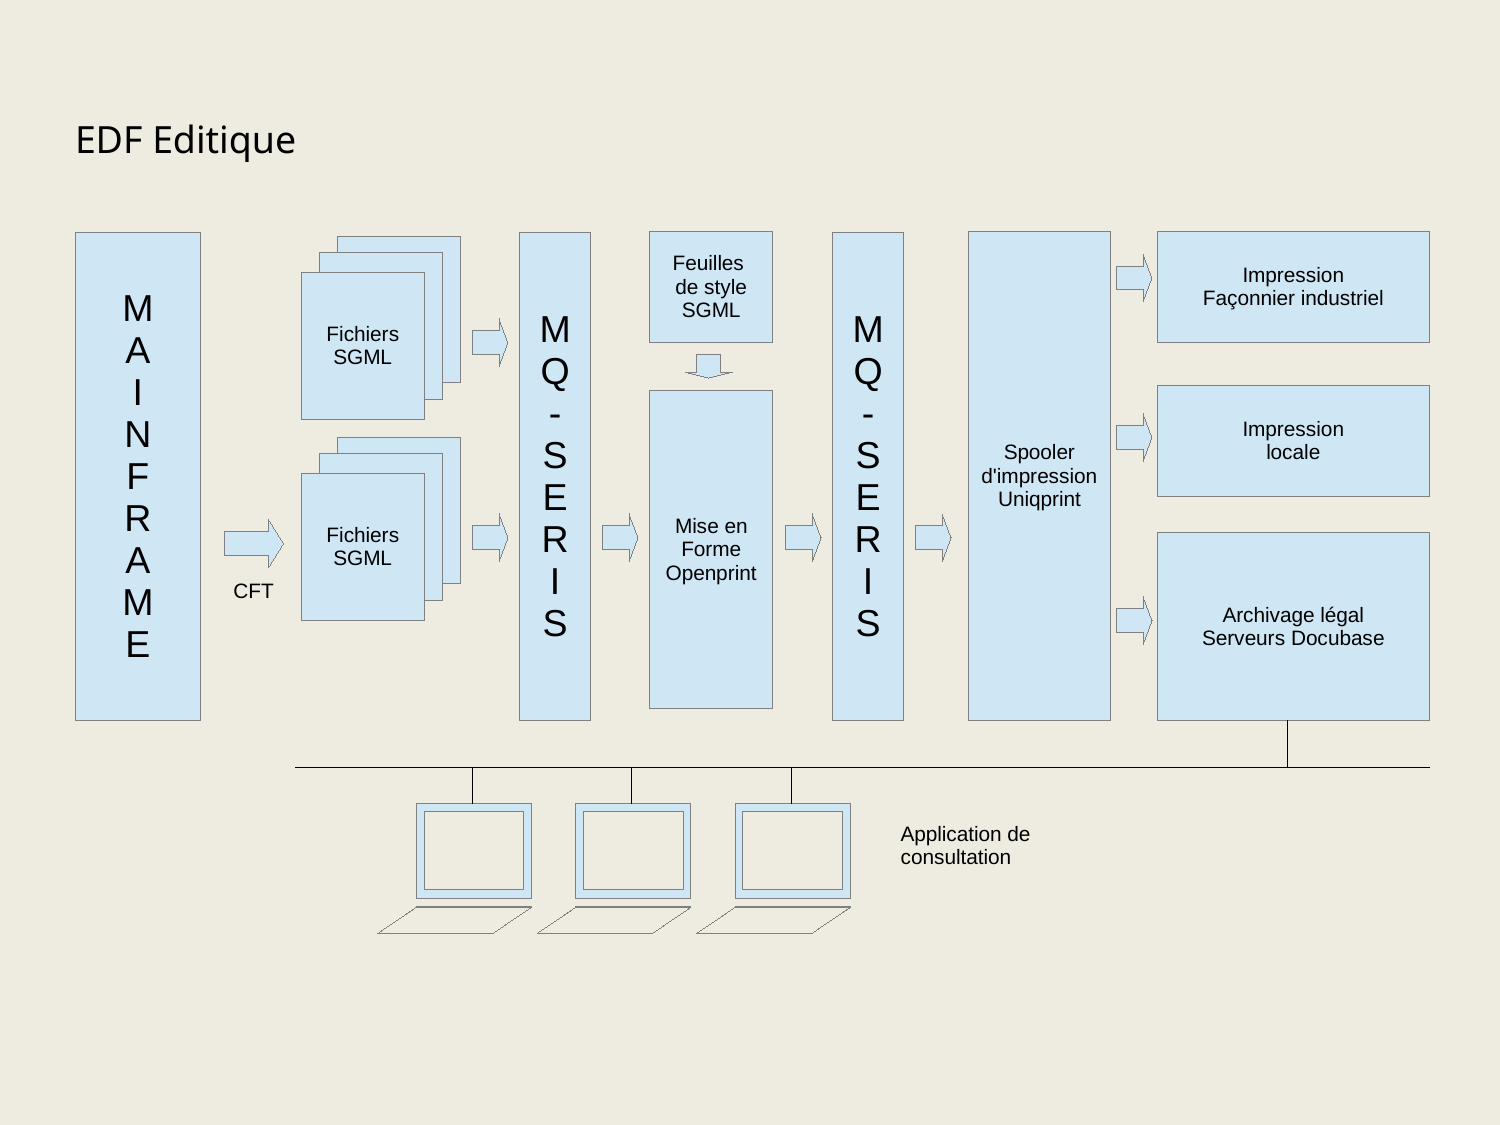

# EDF Editique
Feuilles
de style
SGML
Spooler
d'impression
Uniqprint
Impression
Façonnier industriel
M
A
I
N
F
R
A
M
E
M
Q
-
S
E
R
I
S
M
Q
-
S
E
R
I
S
Fichiers
SGML
Impression
locale
Mise en
Forme
Openprint
Fichiers
SGML
Archivage légal
Serveurs Docubase
CFT
Application de consultation